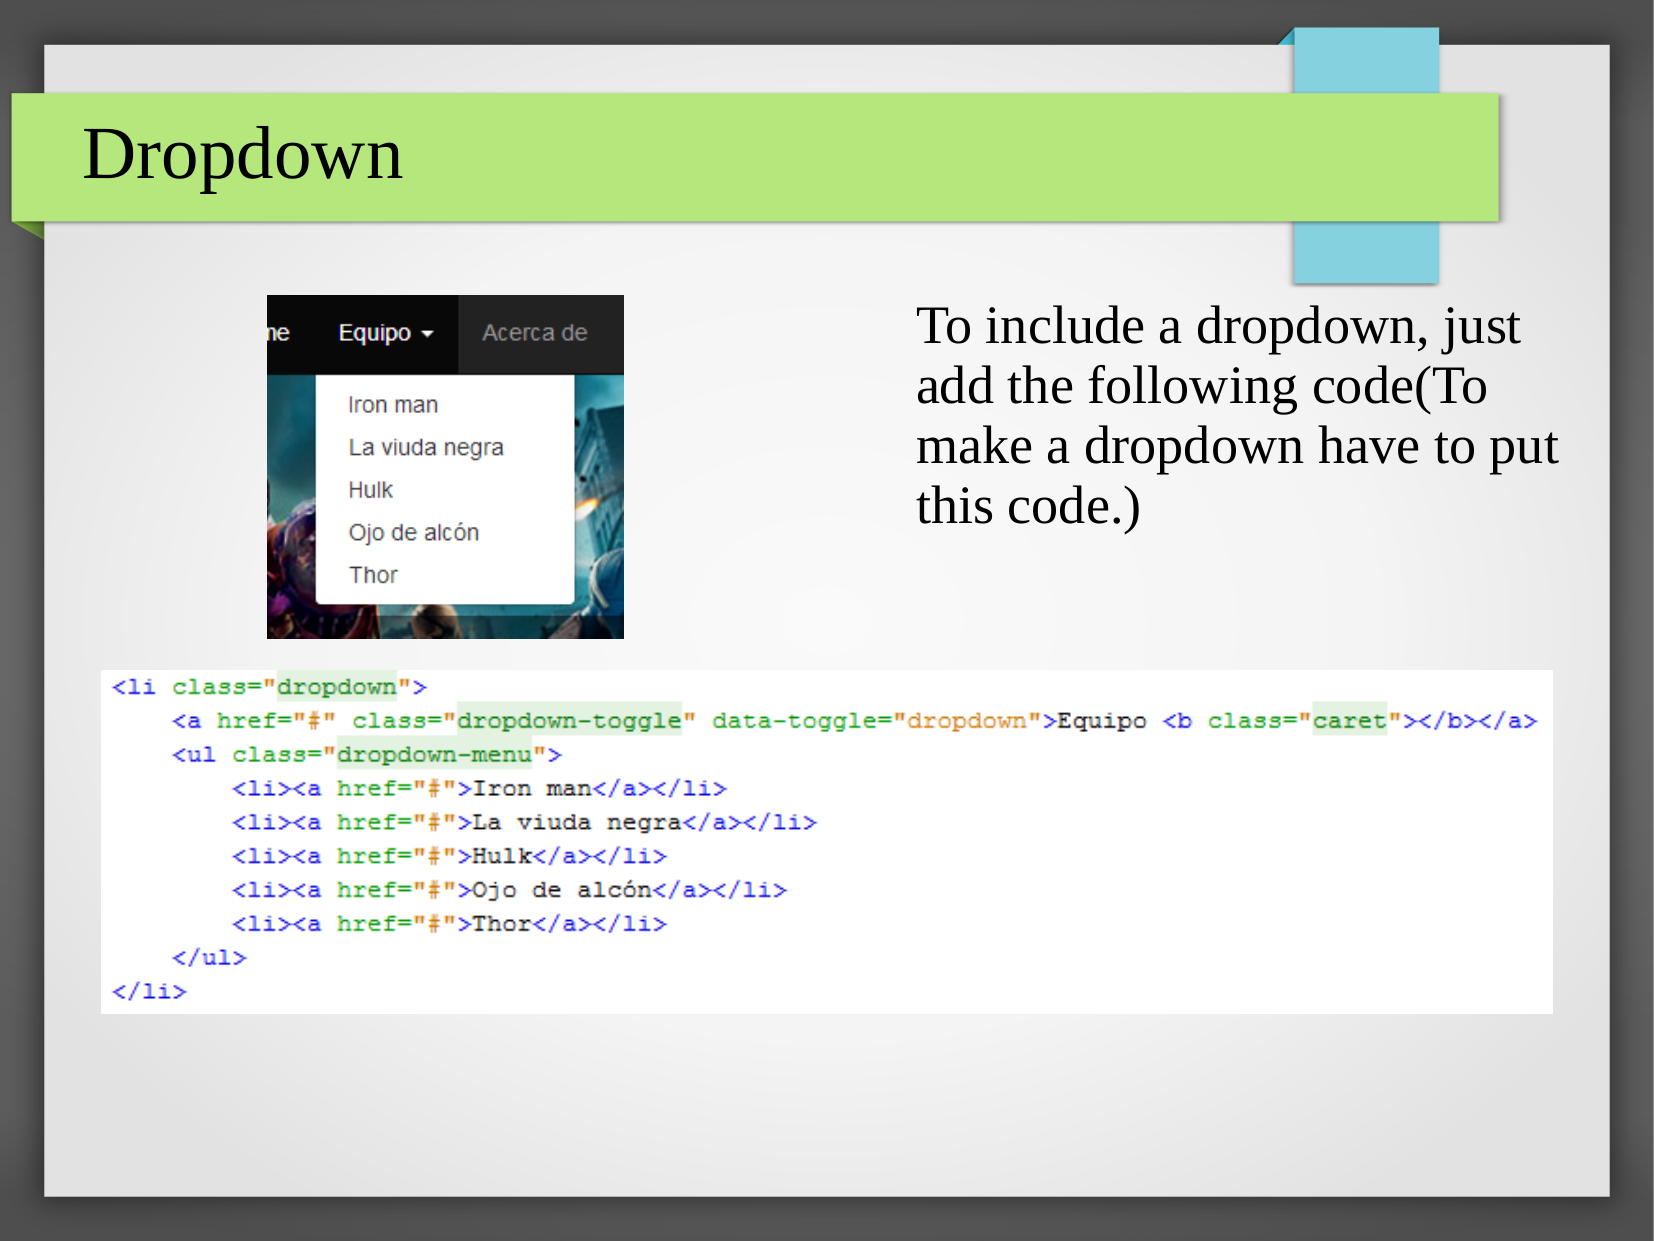

# Dropdown
To include a dropdown, just add the following code(To make a dropdown have to put this code.)